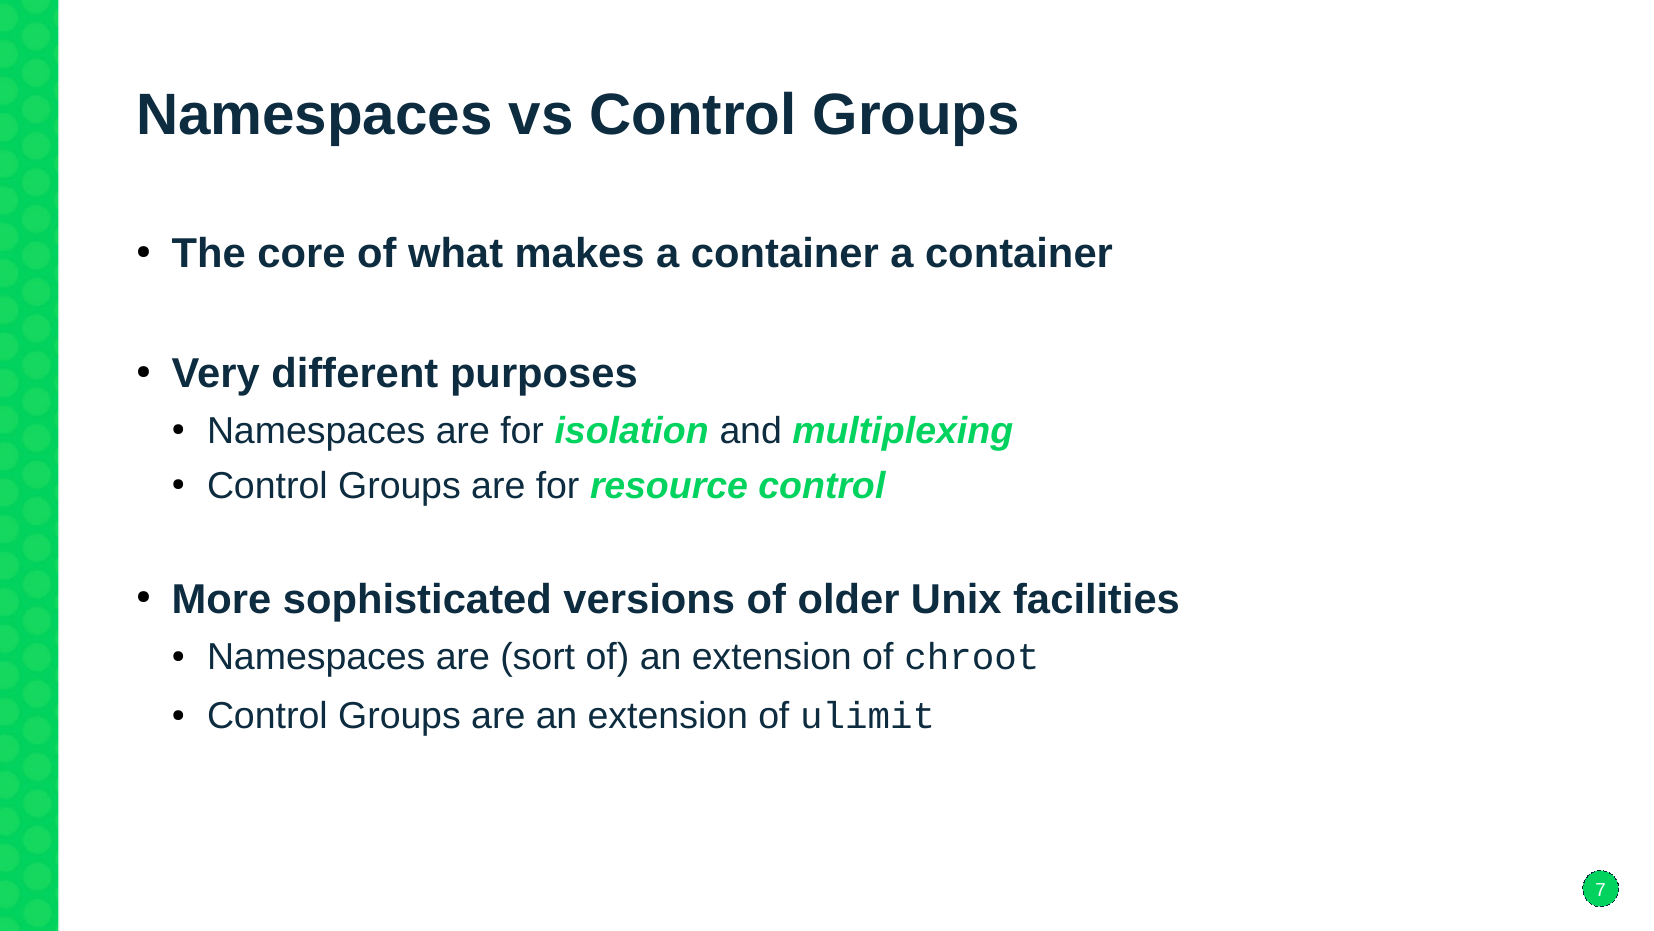

# Namespaces vs Control Groups
The core of what makes a container a container
Very different purposes
Namespaces are for isolation and multiplexing
Control Groups are for resource control
More sophisticated versions of older Unix facilities
Namespaces are (sort of) an extension of chroot
Control Groups are an extension of ulimit
7